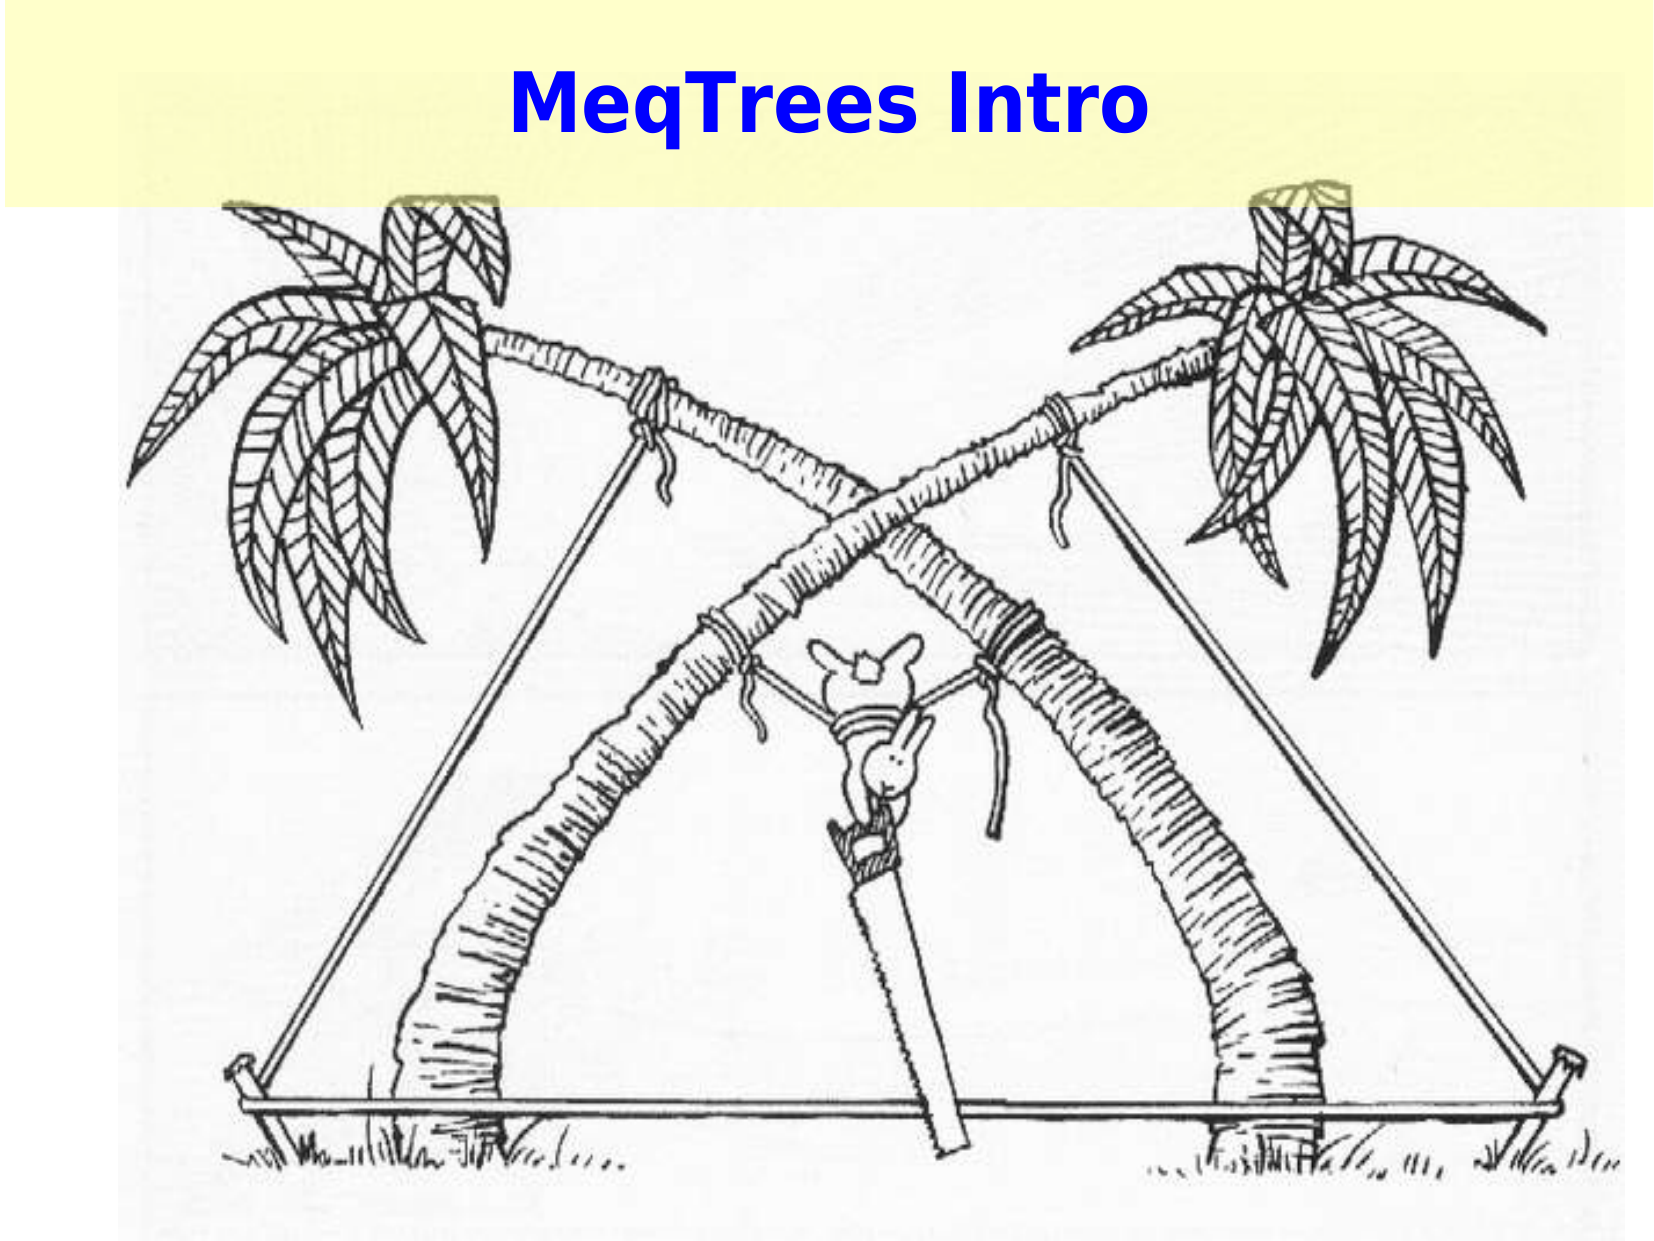

# MeqTrees Intro
O. Smirnov - M.E. & MeqTrees - GLOW2010
20